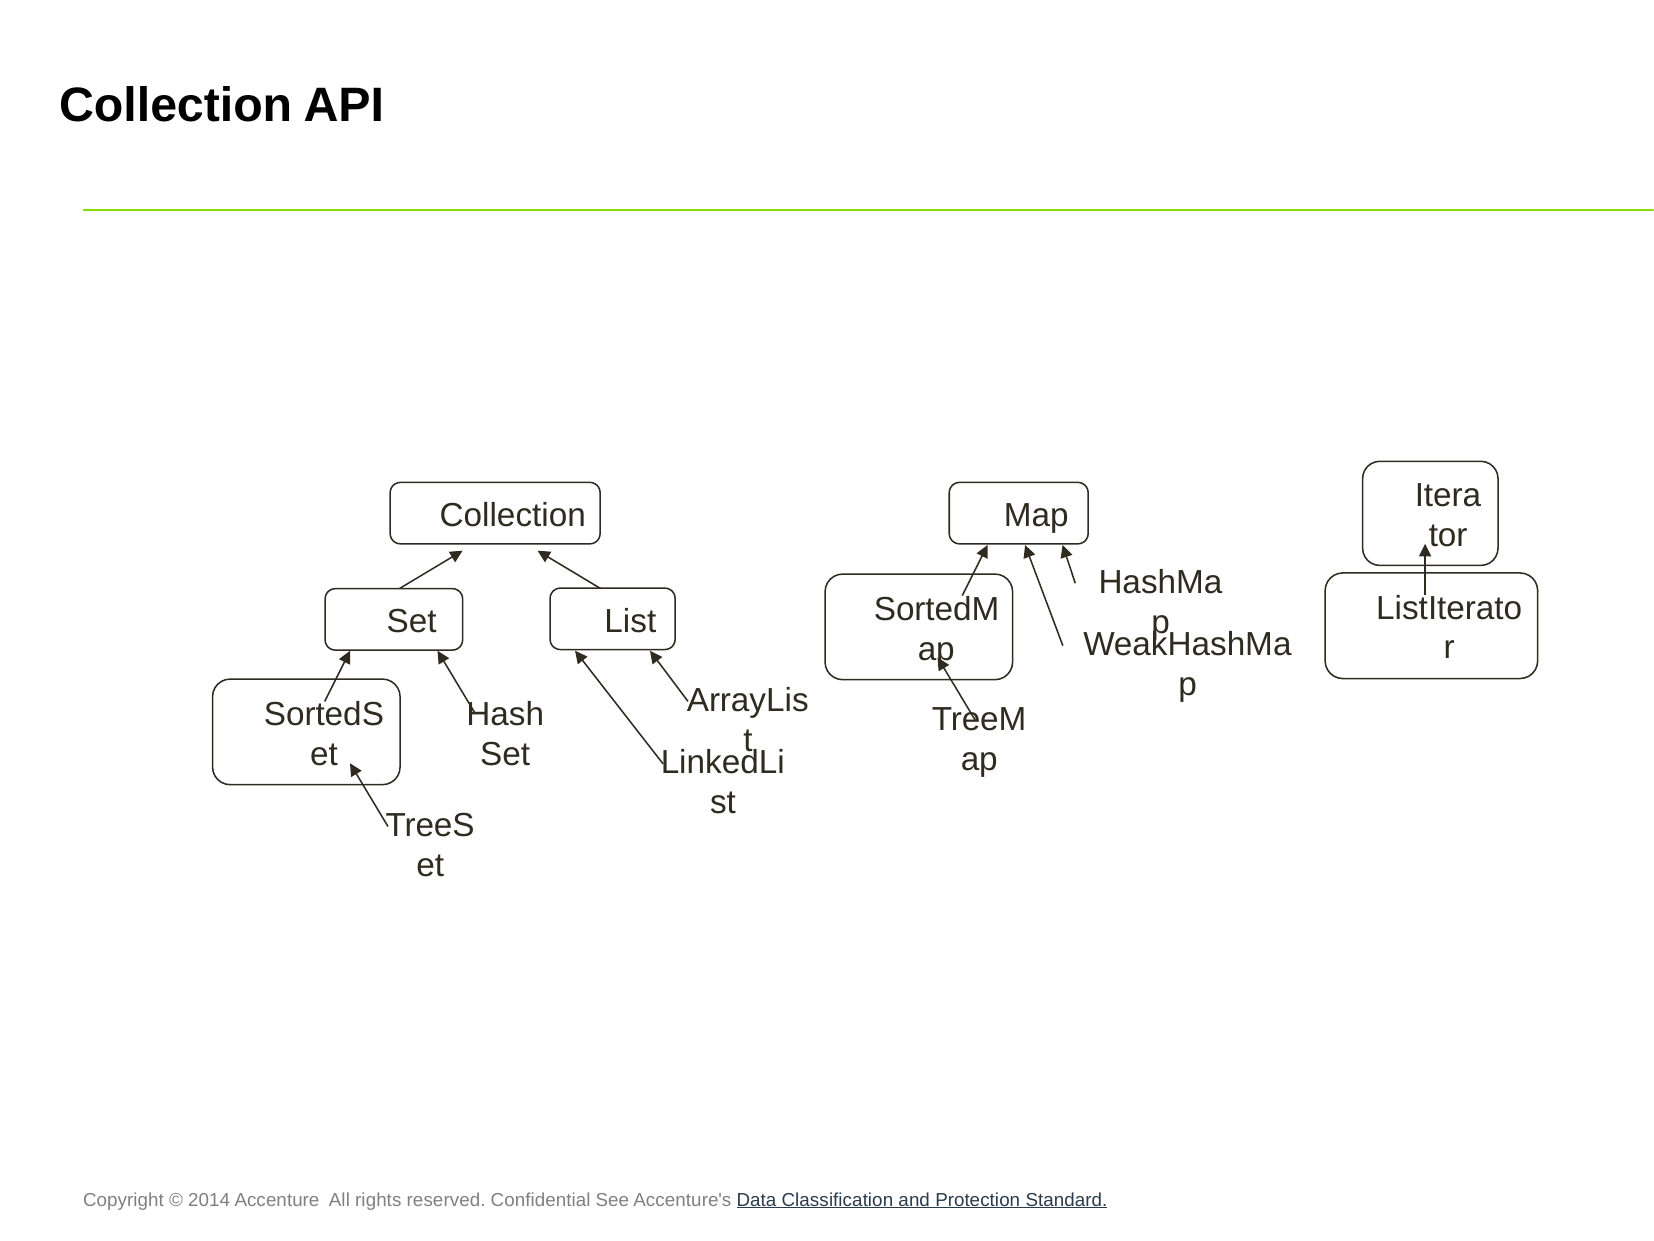

# Collection API
Iterator
ListIterator
Collection
List
Set
ArrayList
SortedSet
HashSet
LinkedList
TreeSet
Map
HashMap
SortedMap
WeakHashMap
TreeMap